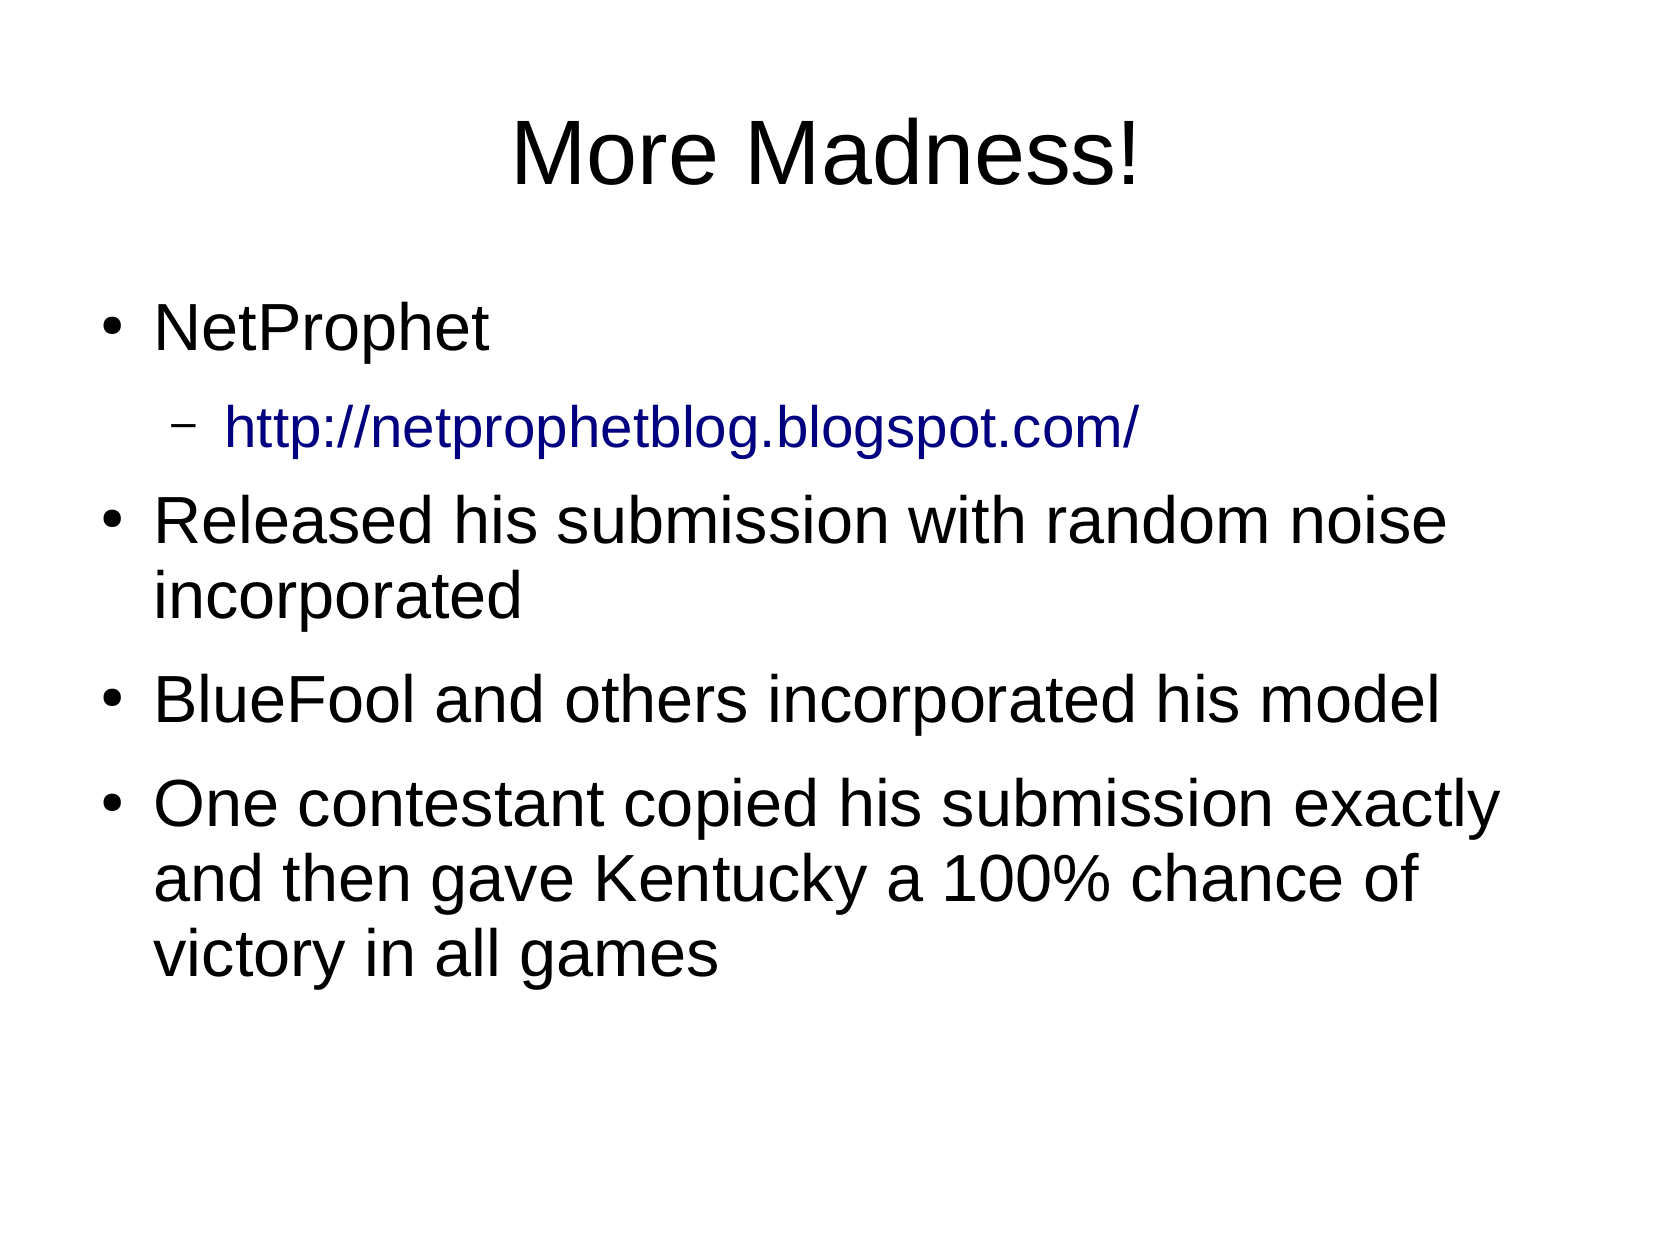

# More Madness!
NetProphet
http://netprophetblog.blogspot.com/
Released his submission with random noise incorporated
BlueFool and others incorporated his model
One contestant copied his submission exactly and then gave Kentucky a 100% chance of victory in all games